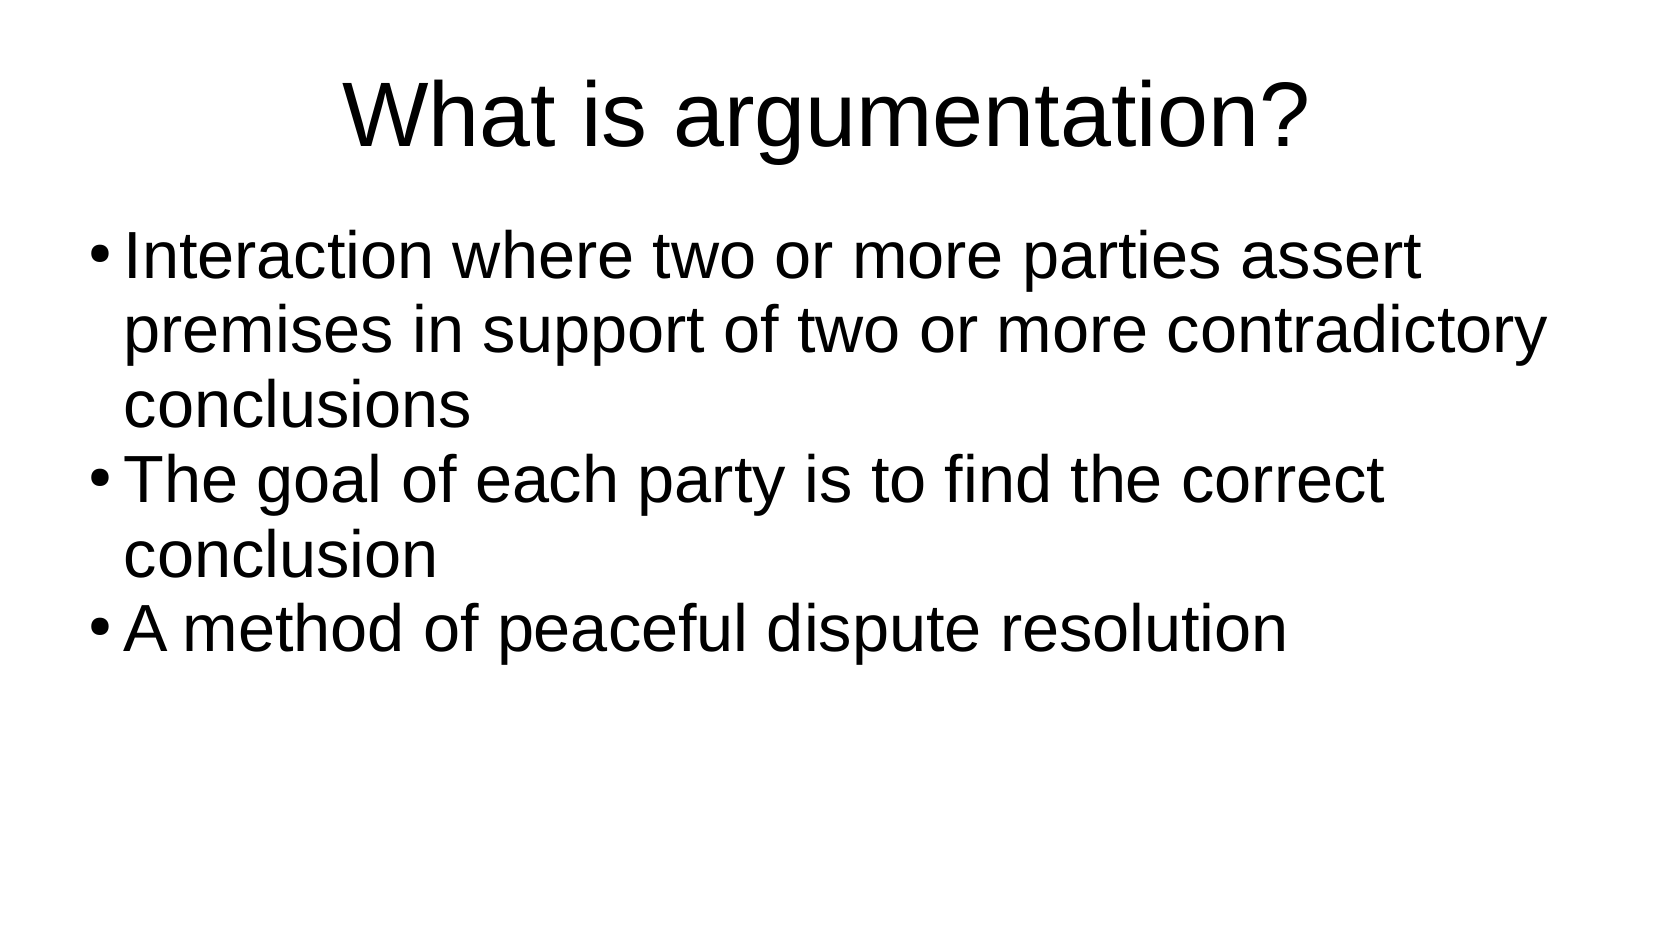

# What is argumentation?
Interaction where two or more parties assert premises in support of two or more contradictory conclusions
The goal of each party is to find the correct conclusion
A method of peaceful dispute resolution